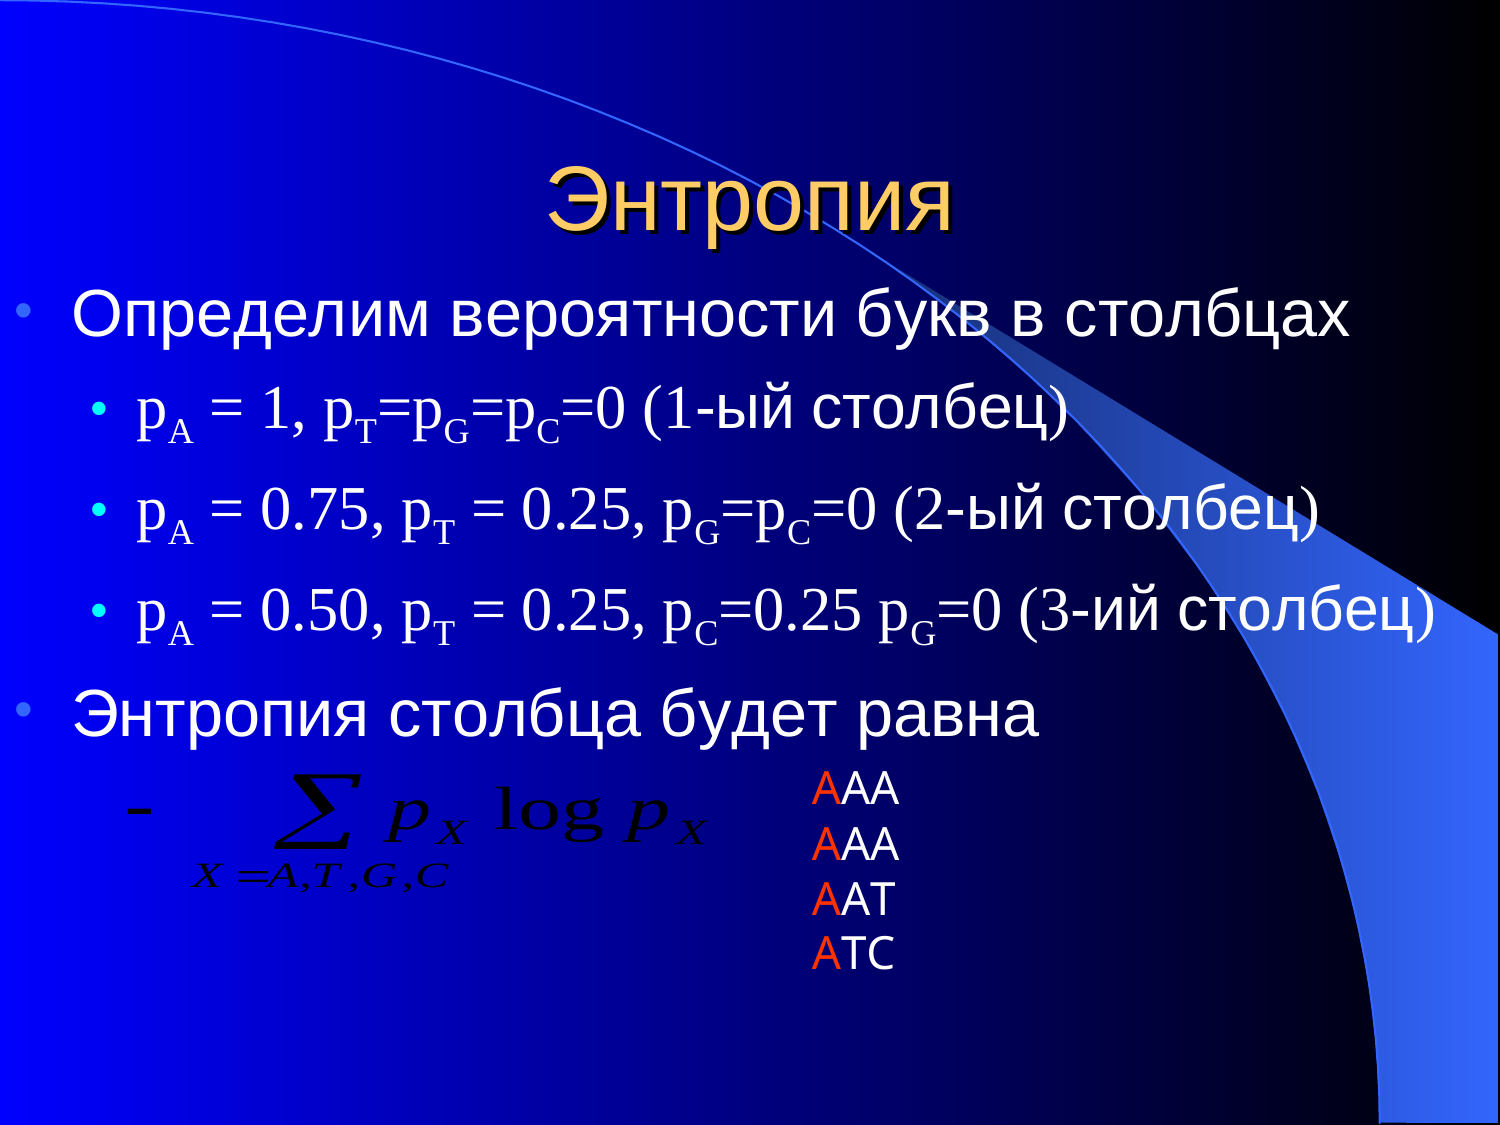

# Энтропия
Определим вероятности букв в столбцах
pA = 1, pT=pG=pC=0 (1-ый столбец)
pA = 0.75, pT = 0.25, pG=pC=0 (2-ый столбец)
pA = 0.50, pT = 0.25, pC=0.25 pG=0 (3-ий столбец)
Энтропия столбца будет равна
AAA
AAA
AAT
ATC